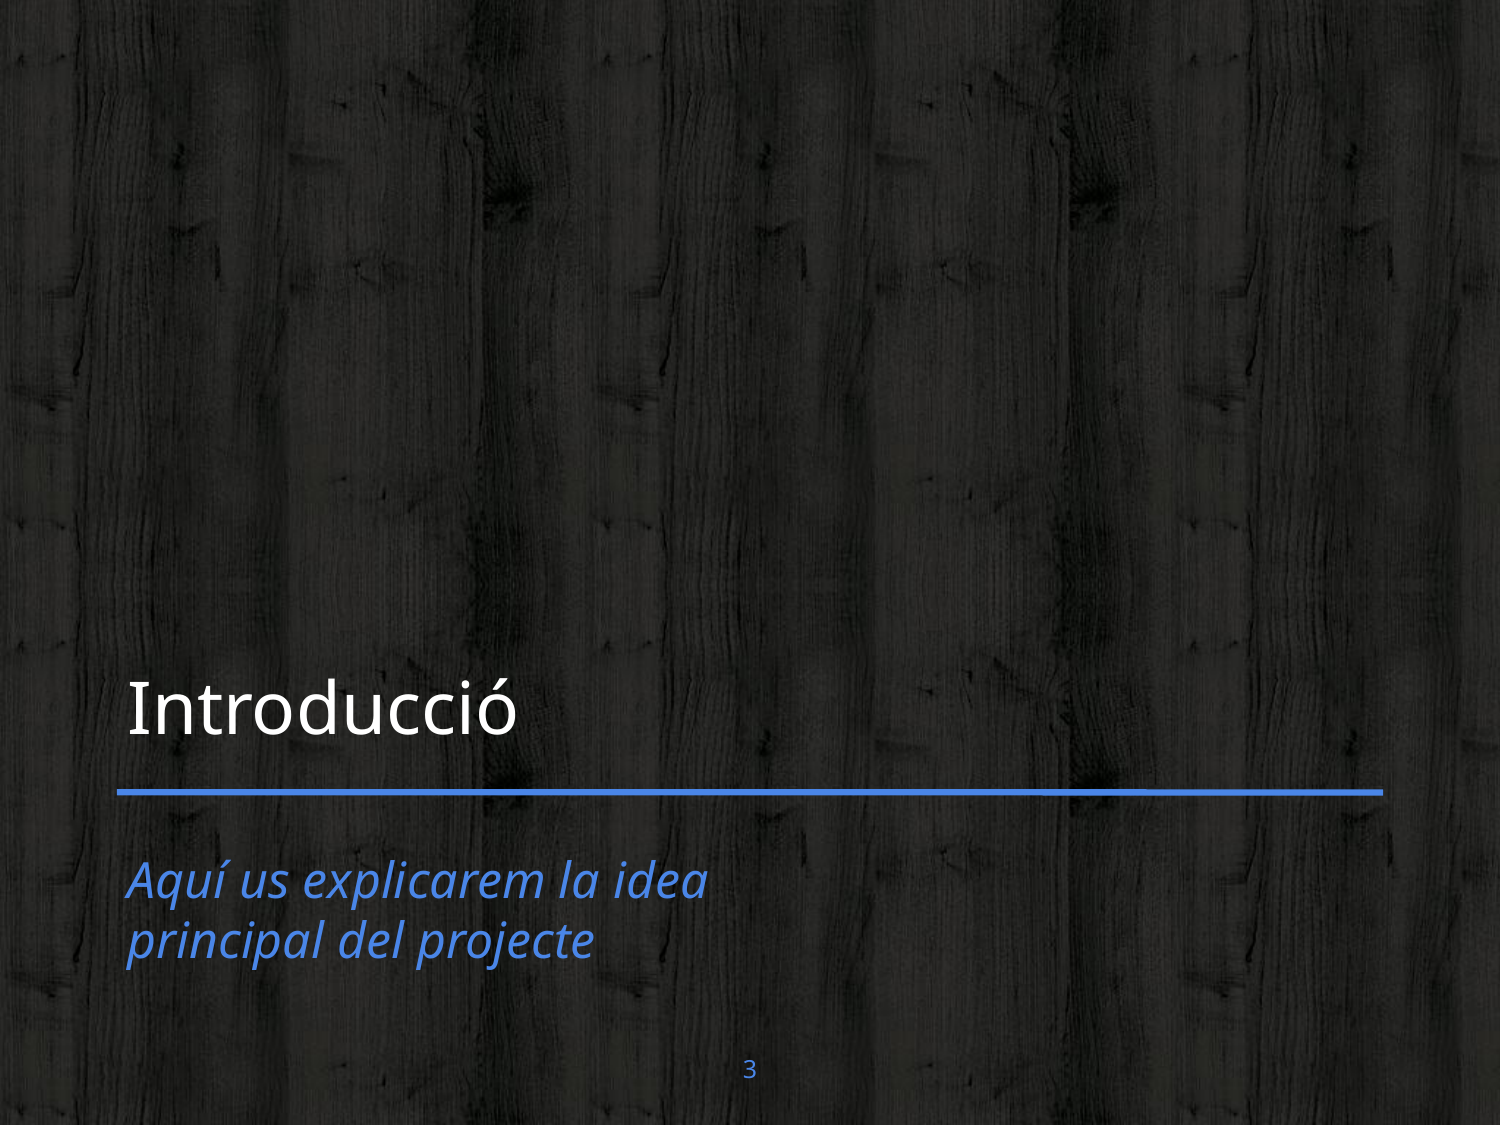

Introducció
# Aquí us explicarem la idea principal del projecte
3